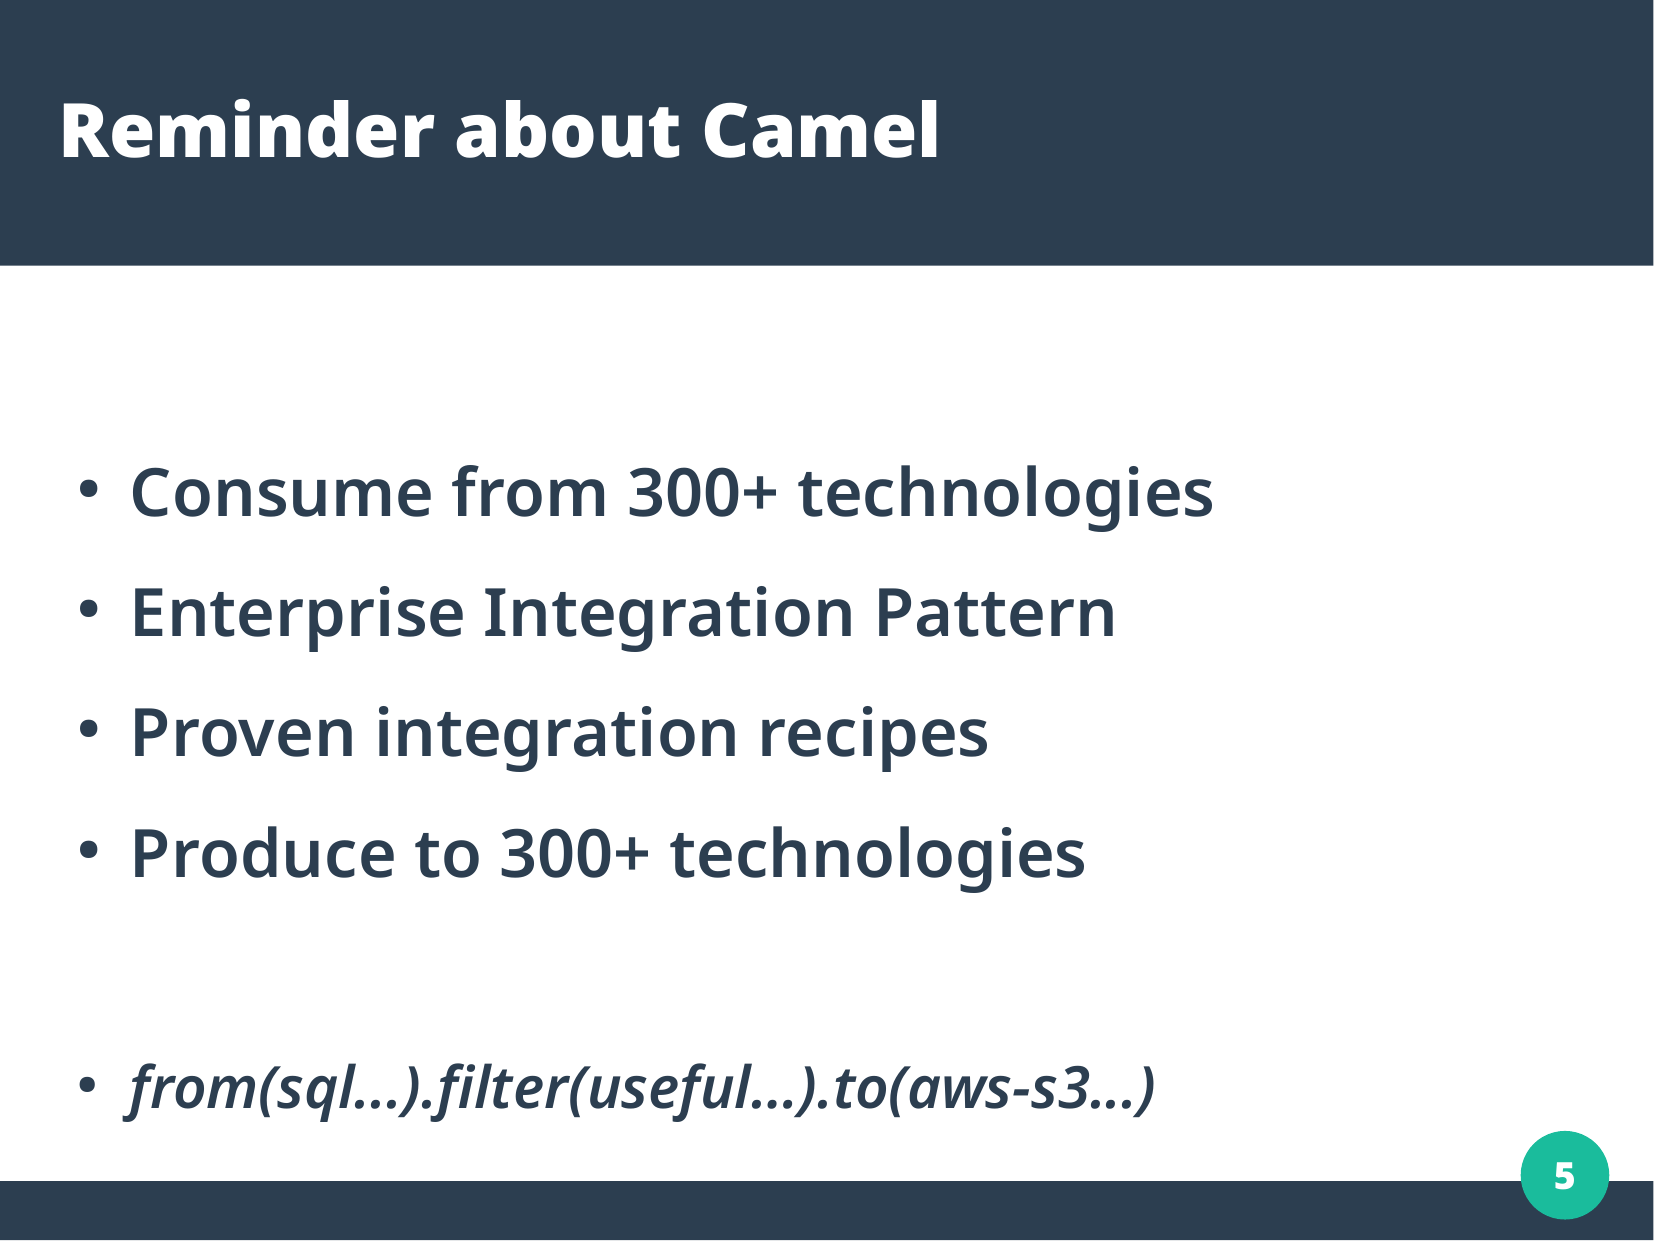

# Reminder about Camel
Consume from 300+ technologies
Enterprise Integration Pattern
Proven integration recipes
Produce to 300+ technologies
from(sql...).filter(useful…).to(aws-s3...)
5